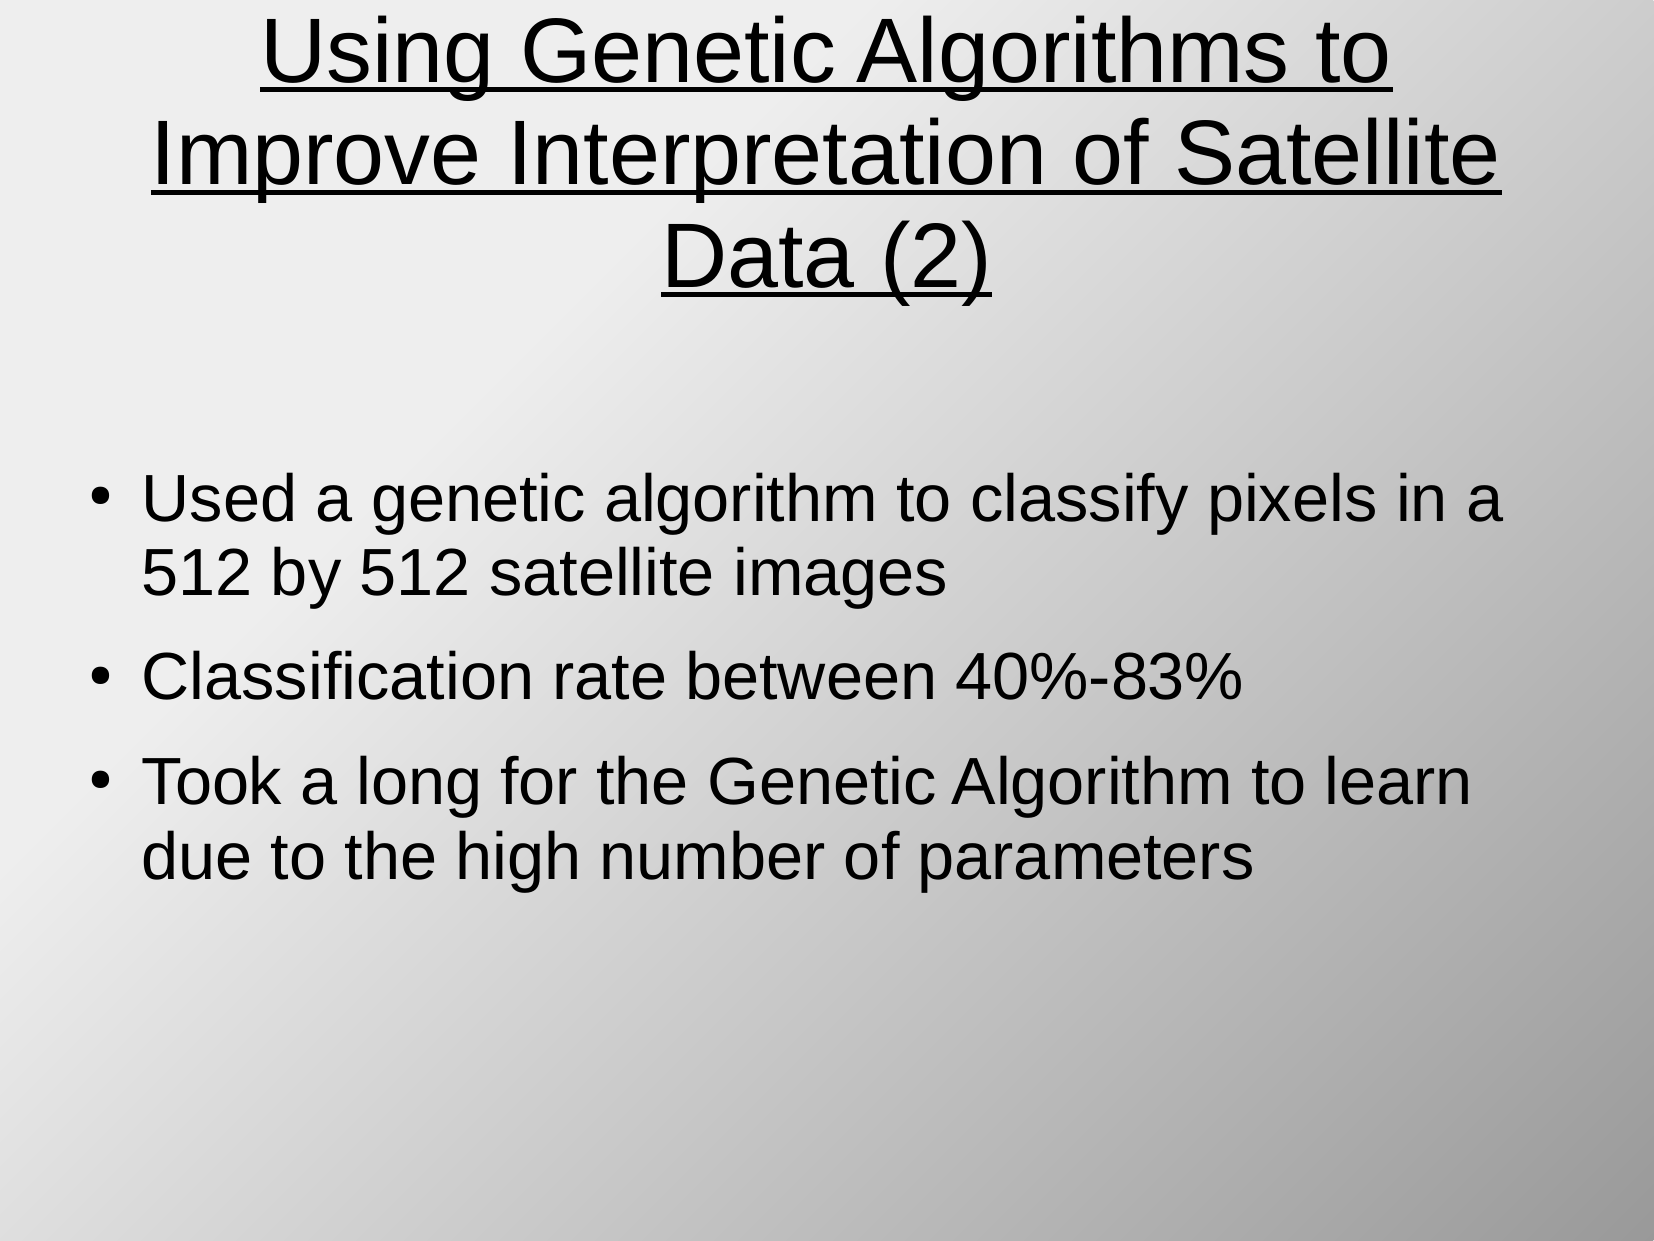

# Using Genetic Algorithms to Improve Interpretation of Satellite Data (2)
Used a genetic algorithm to classify pixels in a 512 by 512 satellite images
Classification rate between 40%-83%
Took a long for the Genetic Algorithm to learn due to the high number of parameters